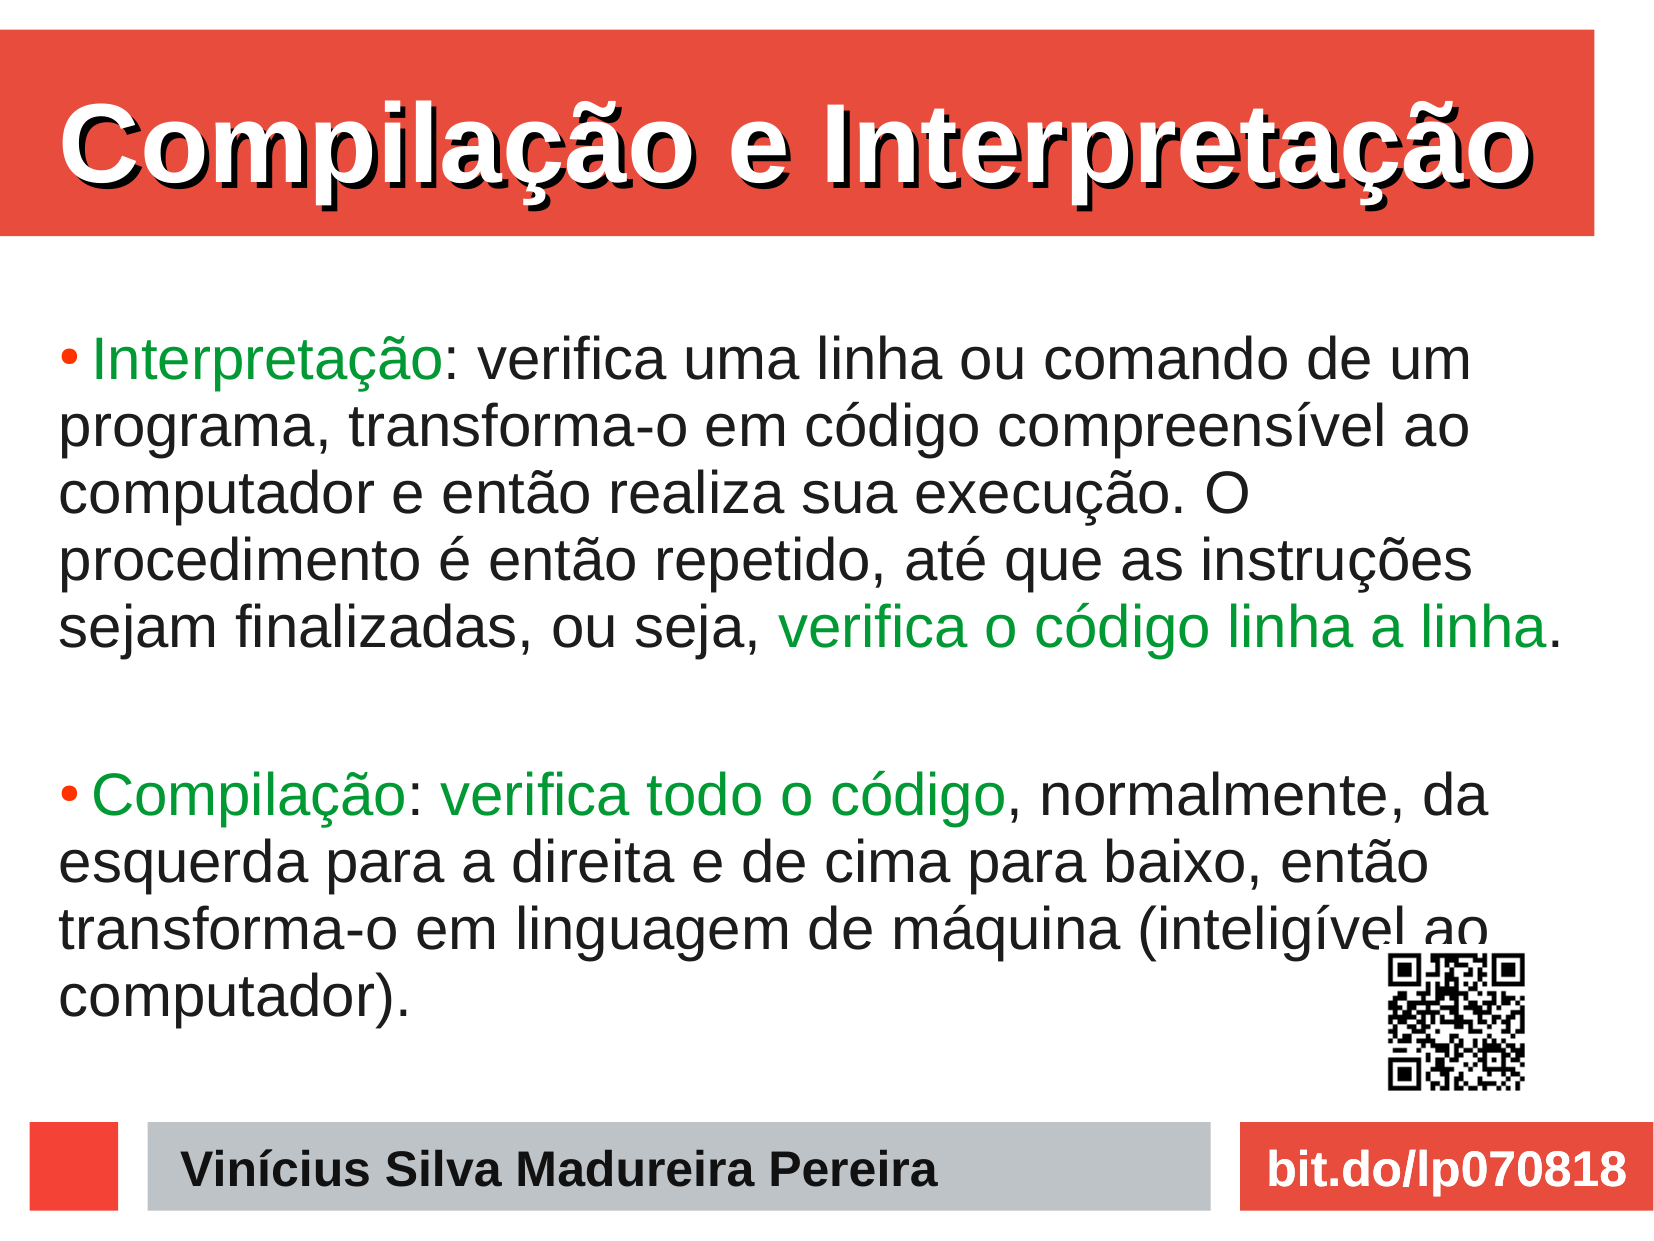

# Compilação e Interpretação
 Interpretação: verifica uma linha ou comando de um programa, transforma-o em código compreensível ao computador e então realiza sua execução. O procedimento é então repetido, até que as instruções sejam finalizadas, ou seja, verifica o código linha a linha.
 Compilação: verifica todo o código, normalmente, da esquerda para a direita e de cima para baixo, então transforma-o em linguagem de máquina (inteligível ao computador).
Vinícius Silva Madureira Pereira
bit.do/lp070818
bit.do/lp070818